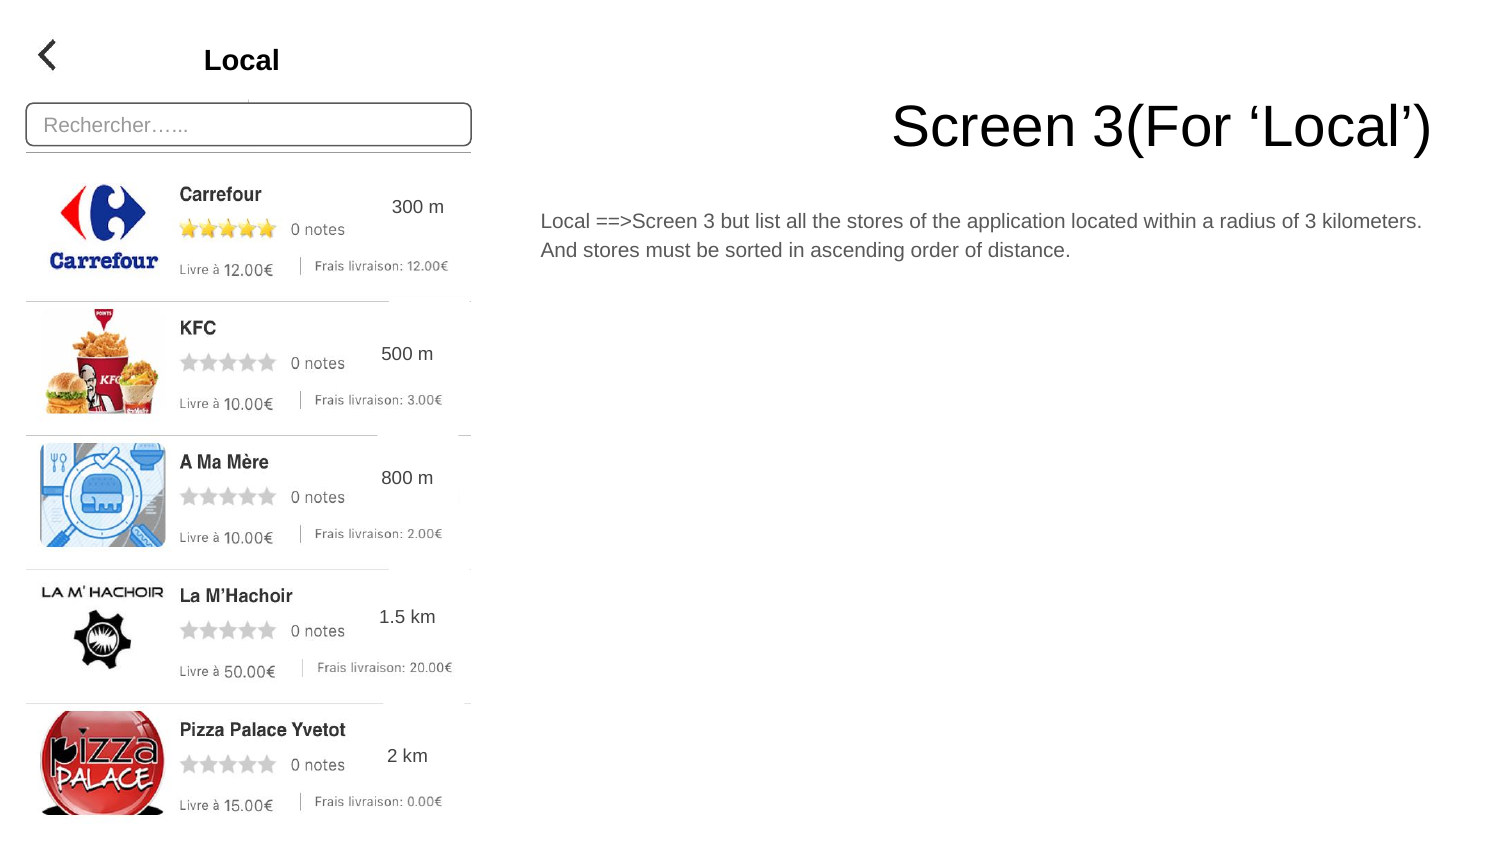

Local
# Screen 3(For ‘Local’)
Rechercher…...
300 m
Local ==>Screen 3 but list all the stores of the application located within a radius of 3 kilometers. And stores must be sorted in ascending order of distance.
500 m
800 m
1.5 km
2 km